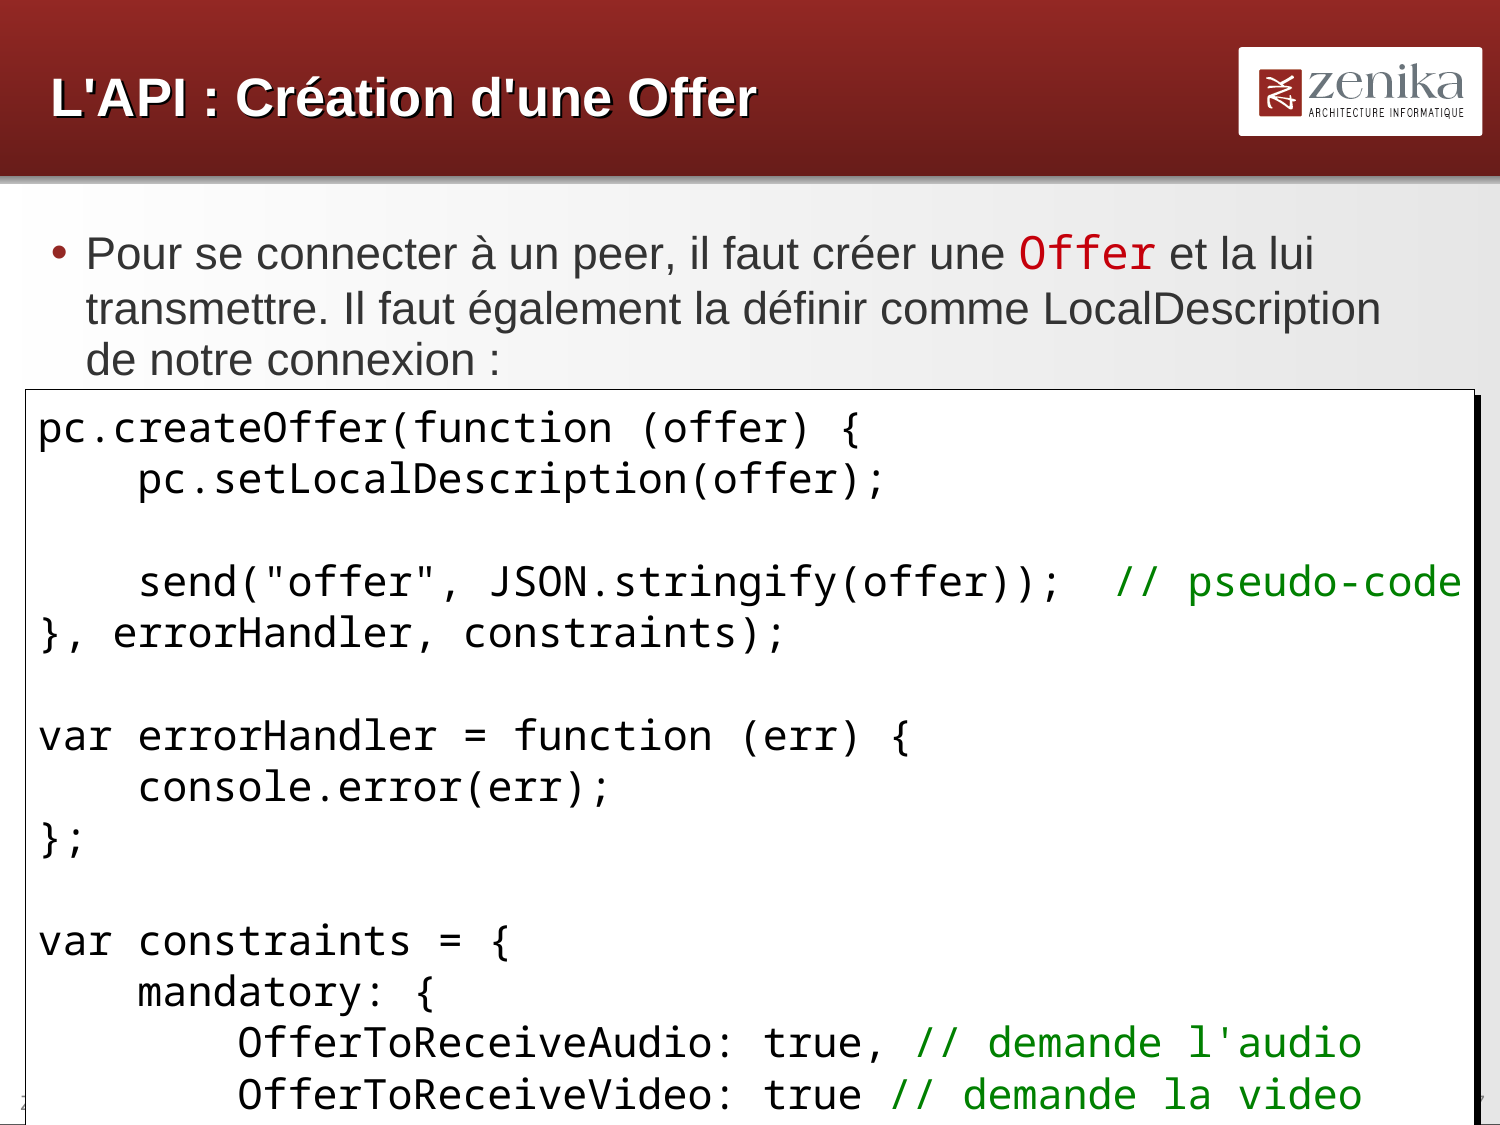

# L'API : Création d'une Offer
Pour se connecter à un peer, il faut créer une Offer et la lui transmettre. Il faut également la définir comme LocalDescription de notre connexion :
pc.createOffer(function (offer) {
 pc.setLocalDescription(offer);
 send("offer", JSON.stringify(offer)); // pseudo-code
}, errorHandler, constraints);
var errorHandler = function (err) {
 console.error(err);
};
var constraints = {
 mandatory: {
 OfferToReceiveAudio: true, // demande l'audio
 OfferToReceiveVideo: true // demande la video
 }
};